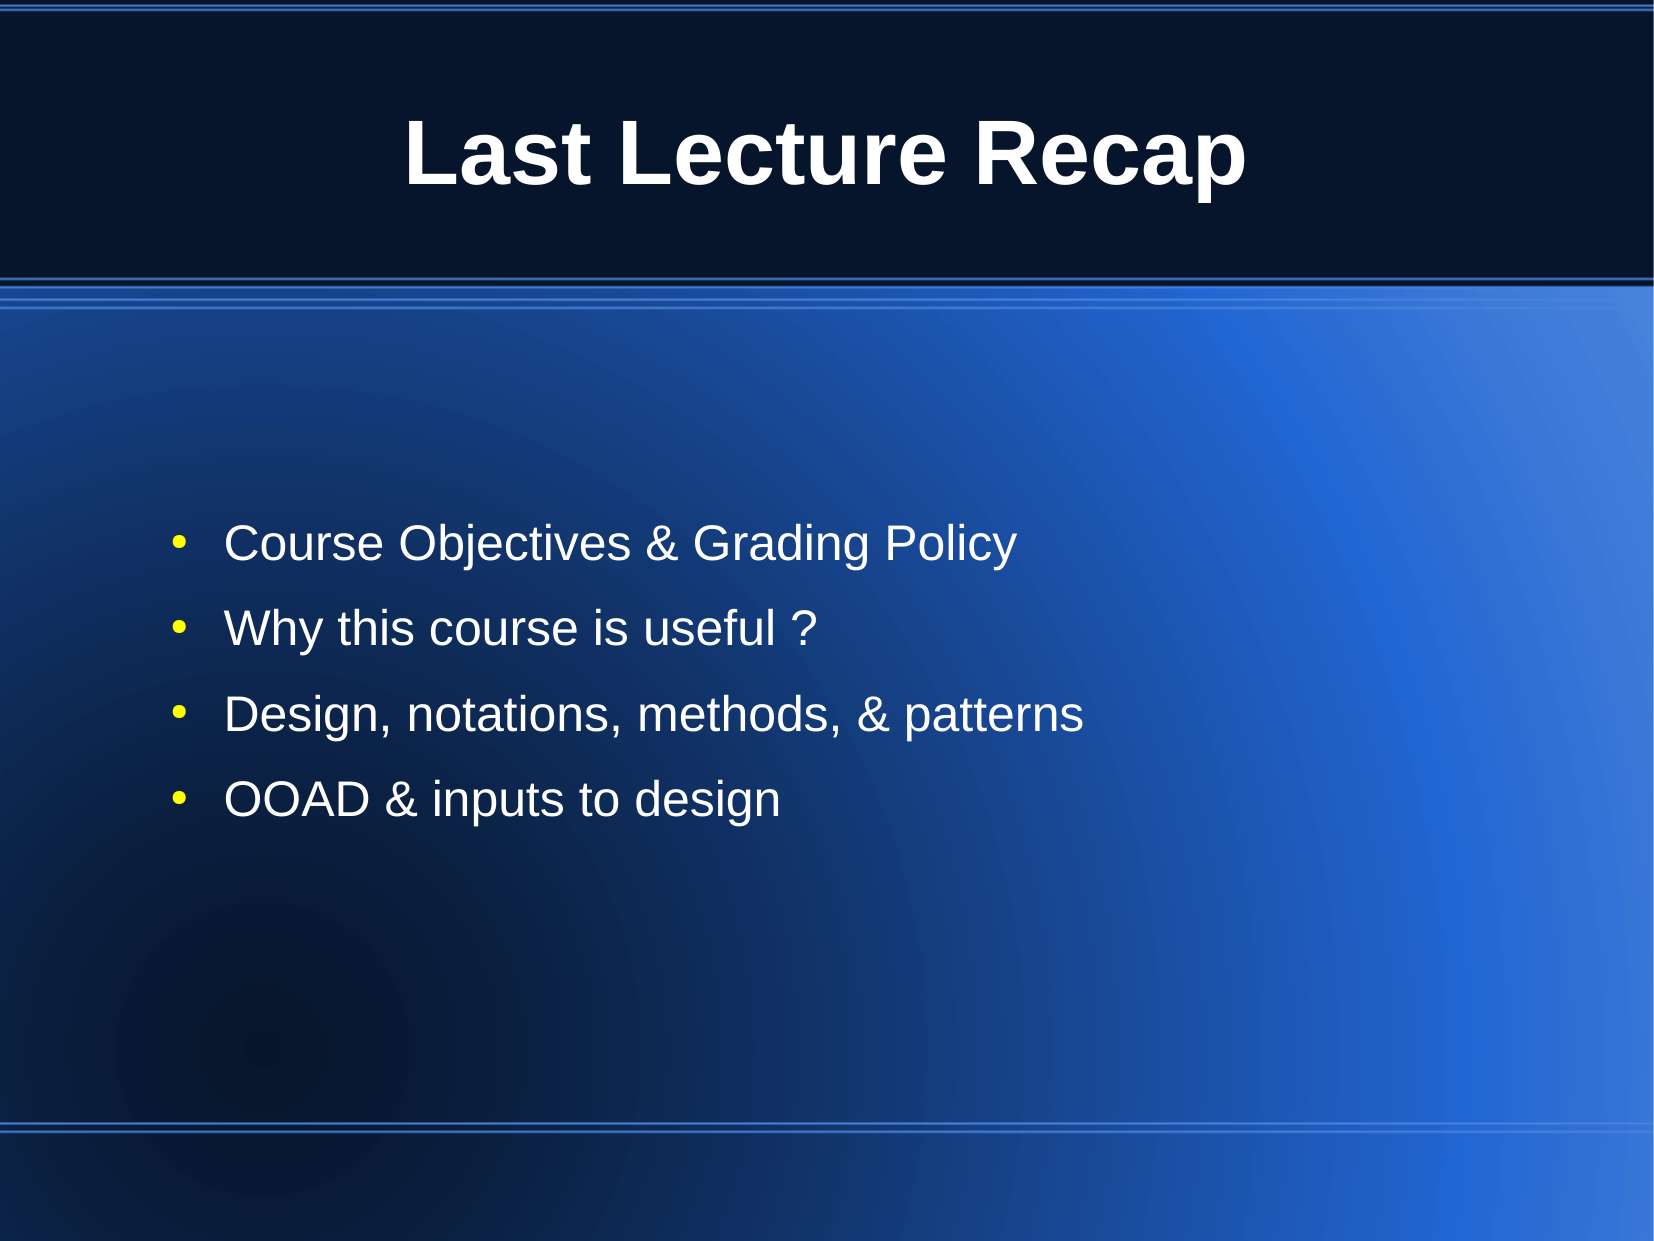

# Last Lecture Recap
Course Objectives & Grading Policy
Why this course is useful ?
Design, notations, methods, & patterns
OOAD & inputs to design